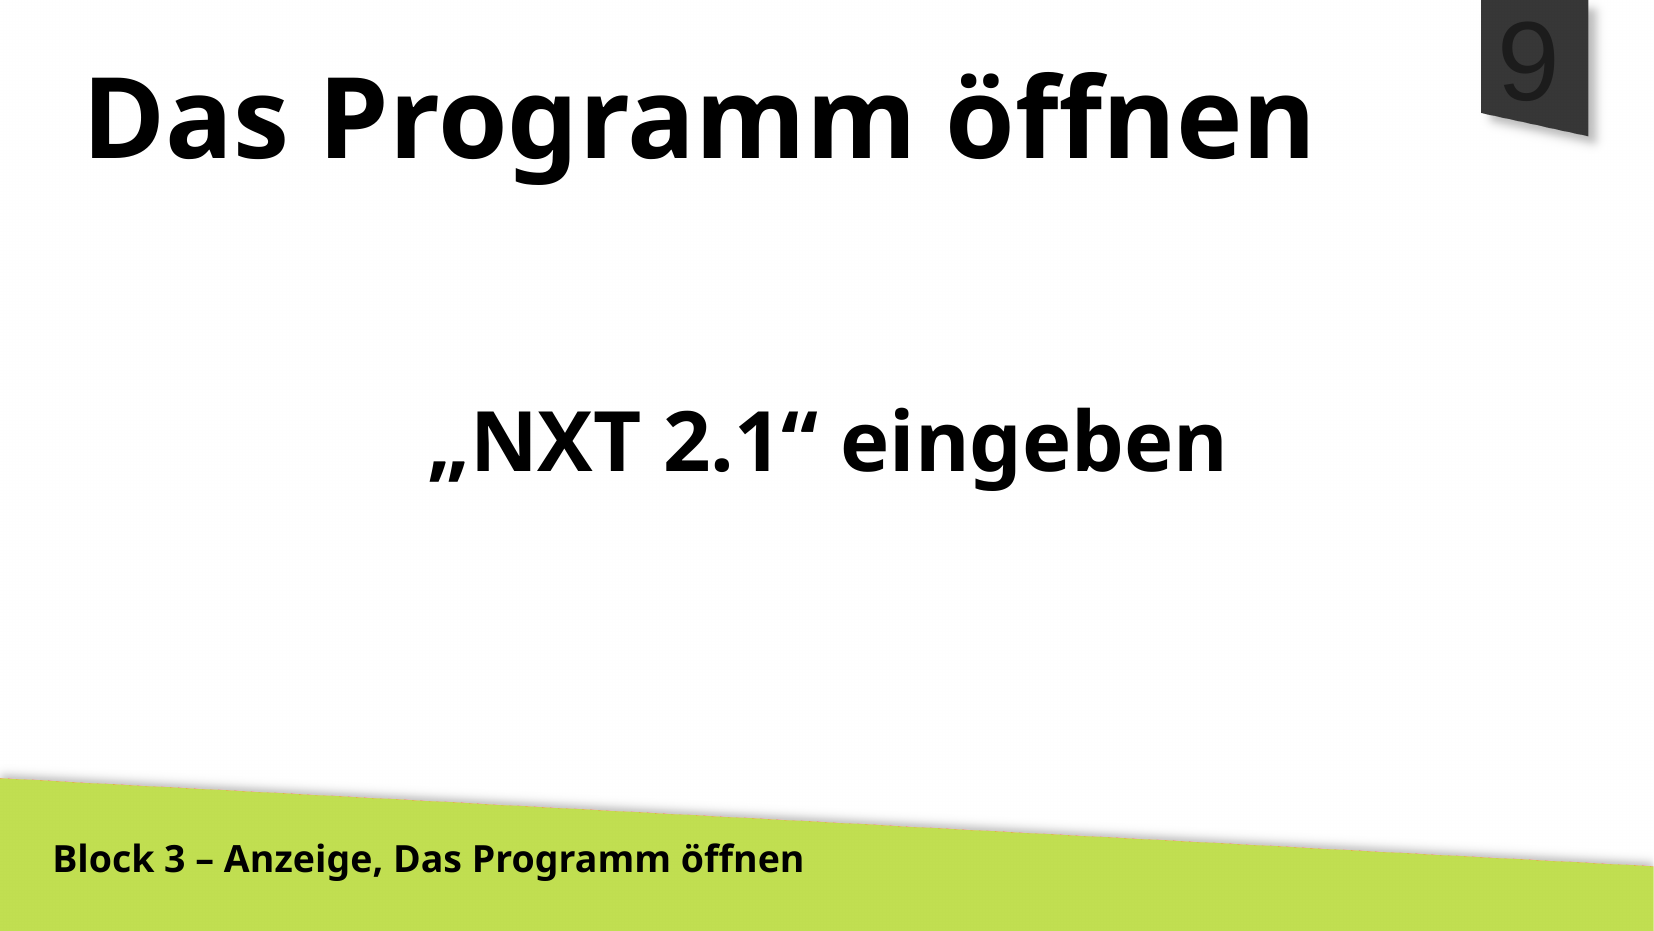

# Das Programm öffnen
„NXT 2.1“ eingeben
Block 3 – Anzeige, Das Programm öffnen